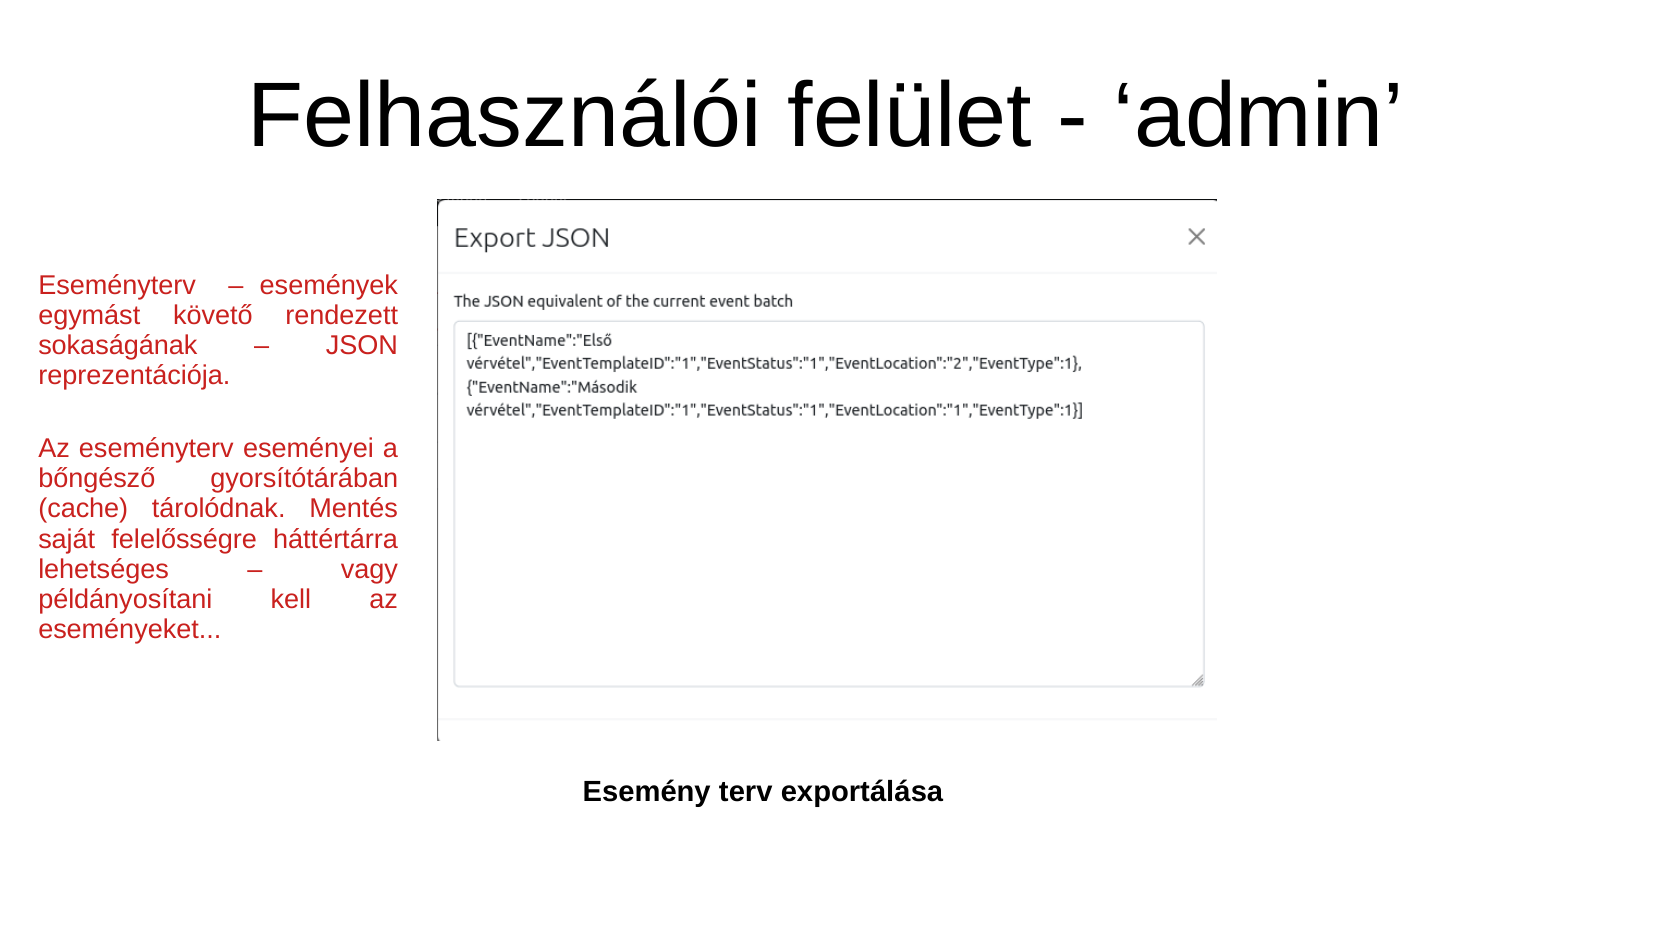

# Felhasználói felület - ‘admin’
Eseményterv – események egymást követő rendezett sokaságának – JSON reprezentációja.
Az eseményterv eseményei a bőngésző gyorsítótárában (cache) tárolódnak. Mentés saját felelősségre háttértárra lehetséges – vagy példányosítani kell az eseményeket...
Esemény terv exportálása